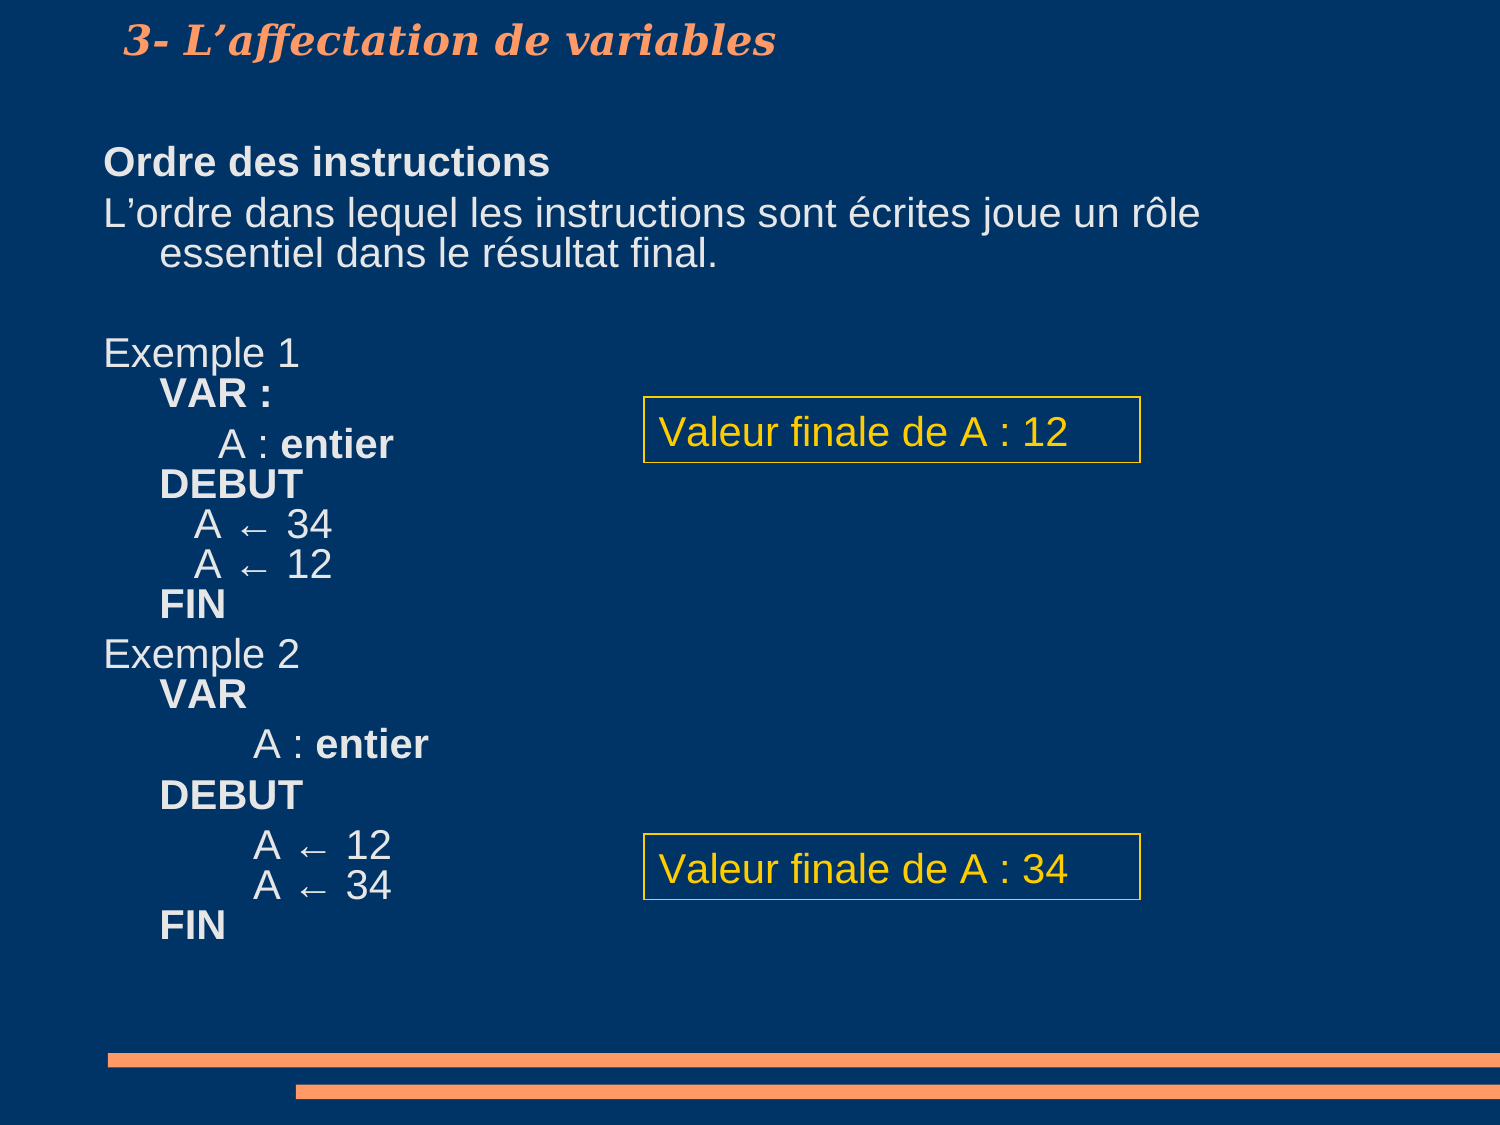

# 3- L’affectation de variables
Ordre des instructions
L’ordre dans lequel les instructions sont écrites joue un rôle essentiel dans le résultat final.
Exemple 1
VAR :
 A : entier
DEBUT
 A ← 34
 A ← 12
FIN
Exemple 2
VAR
 		A : entier
	DEBUT
		A ← 12
 	A ← 34
FIN
Valeur finale de A : 12
Valeur finale de A : 34